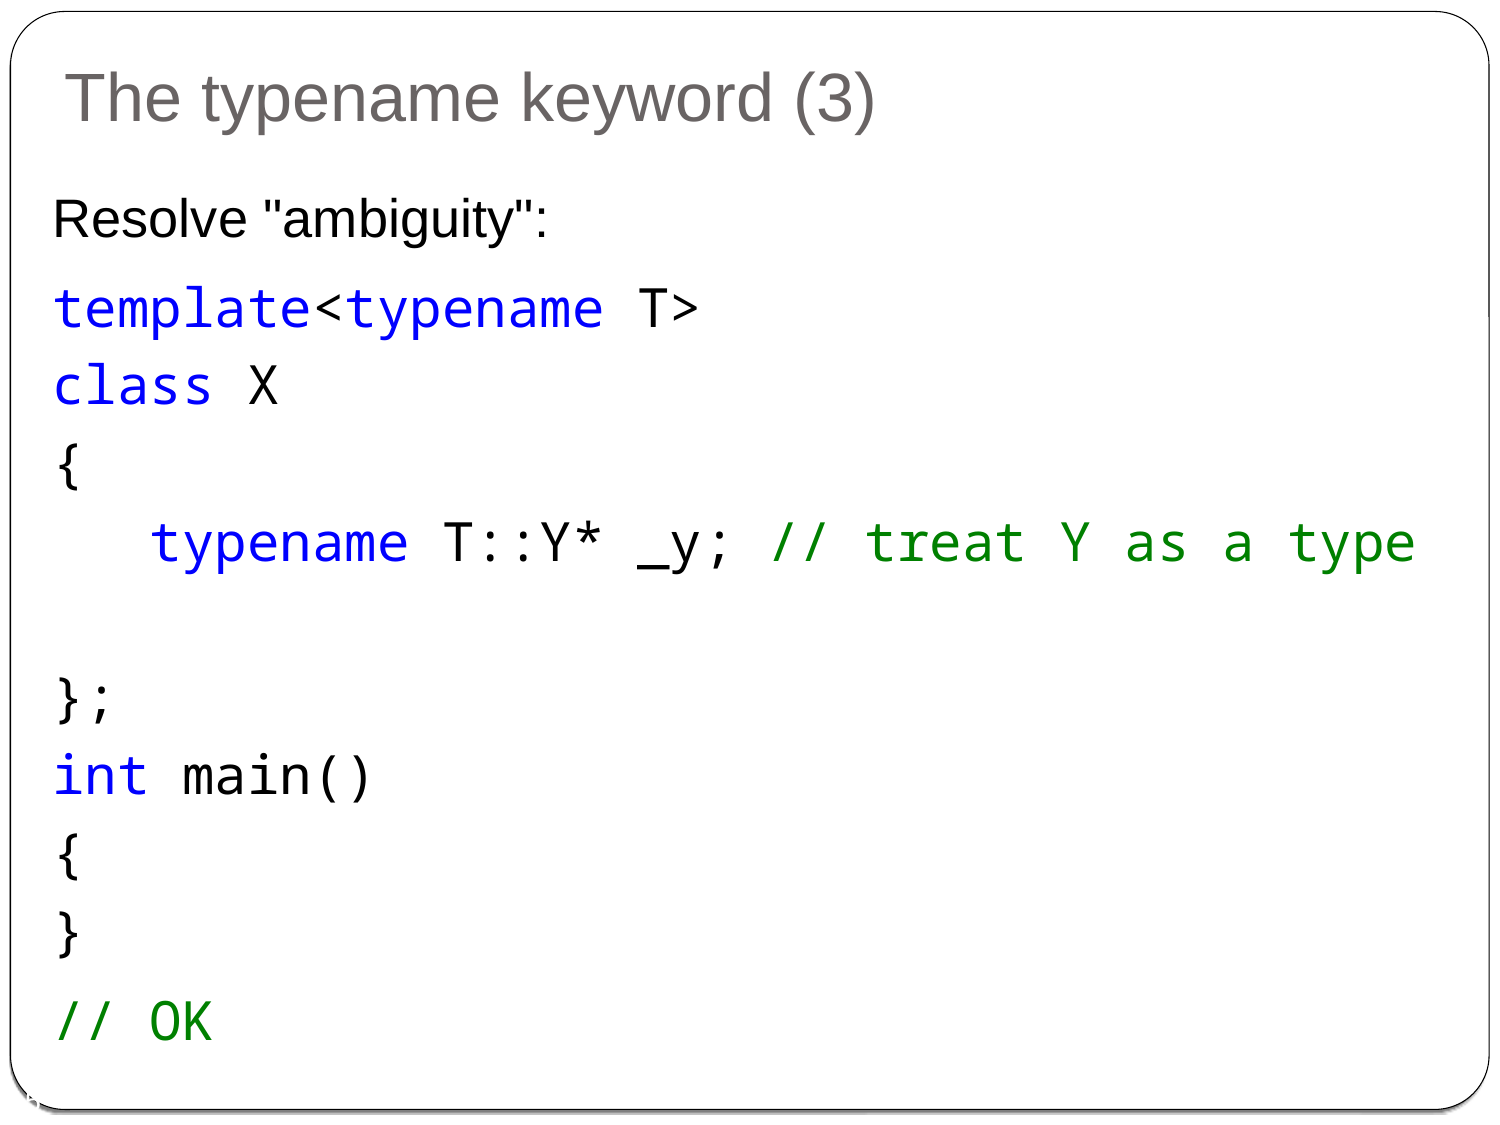

# The typename keyword (3)
Resolve "ambiguity":
template<typename T>
class X
{
   typename T::Y* _y; // treat Y as a type
};
int main()
{
}
// OK